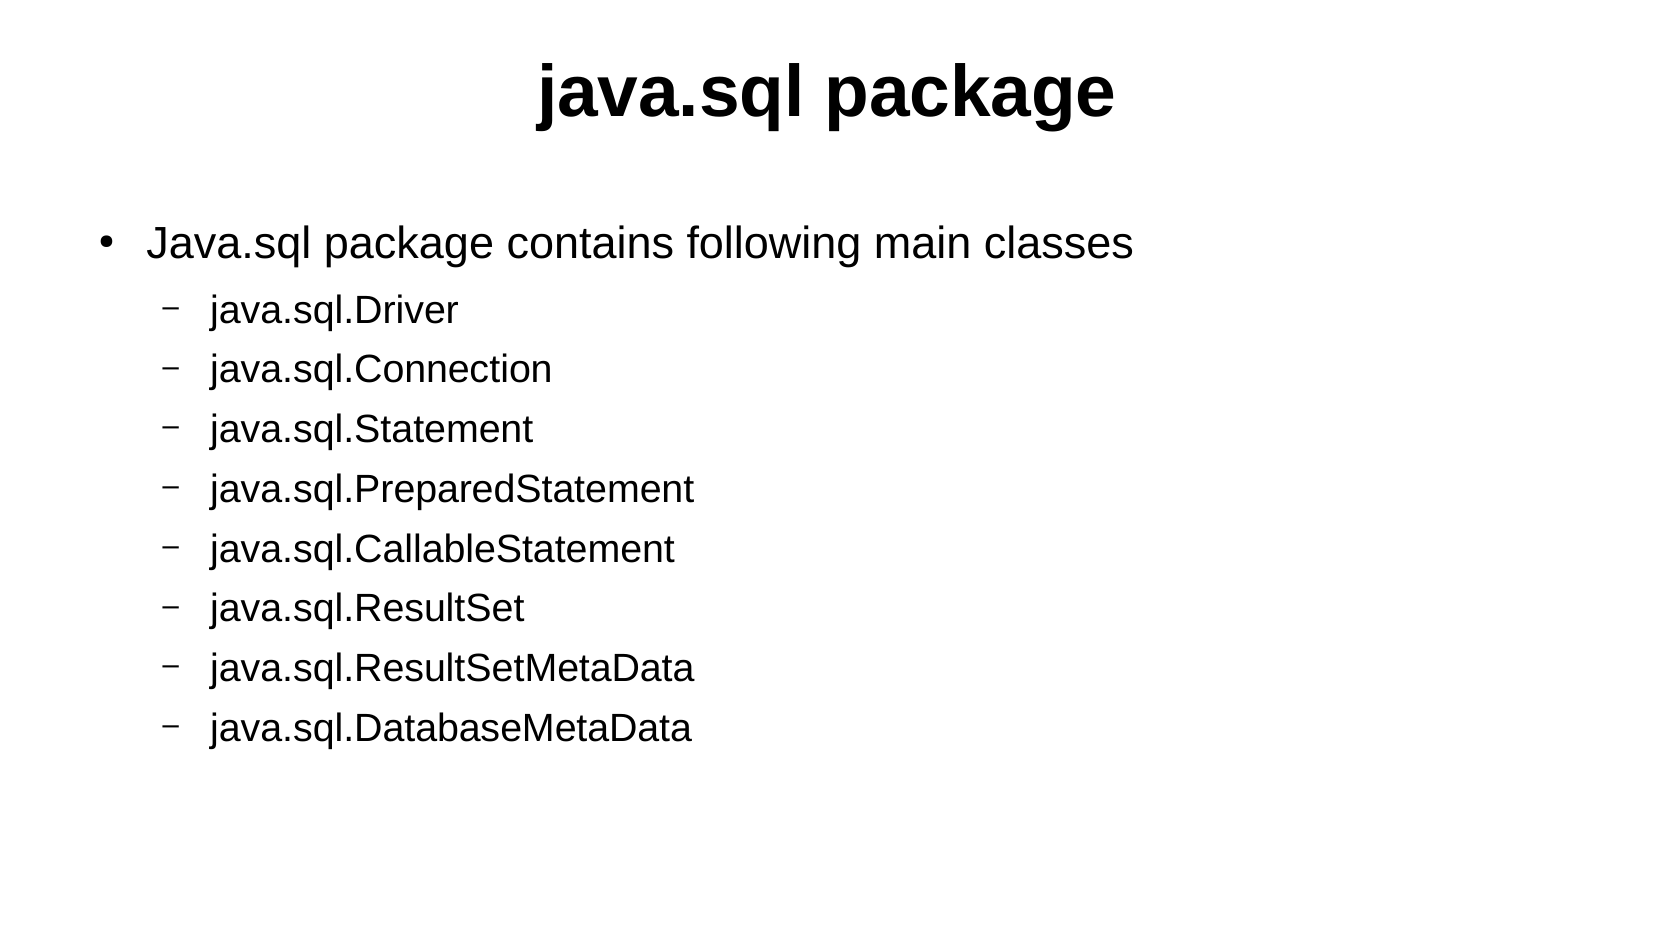

# java.sql package
Java.sql package contains following main classes
java.sql.Driver
java.sql.Connection
java.sql.Statement
java.sql.PreparedStatement
java.sql.CallableStatement
java.sql.ResultSet
java.sql.ResultSetMetaData
java.sql.DatabaseMetaData